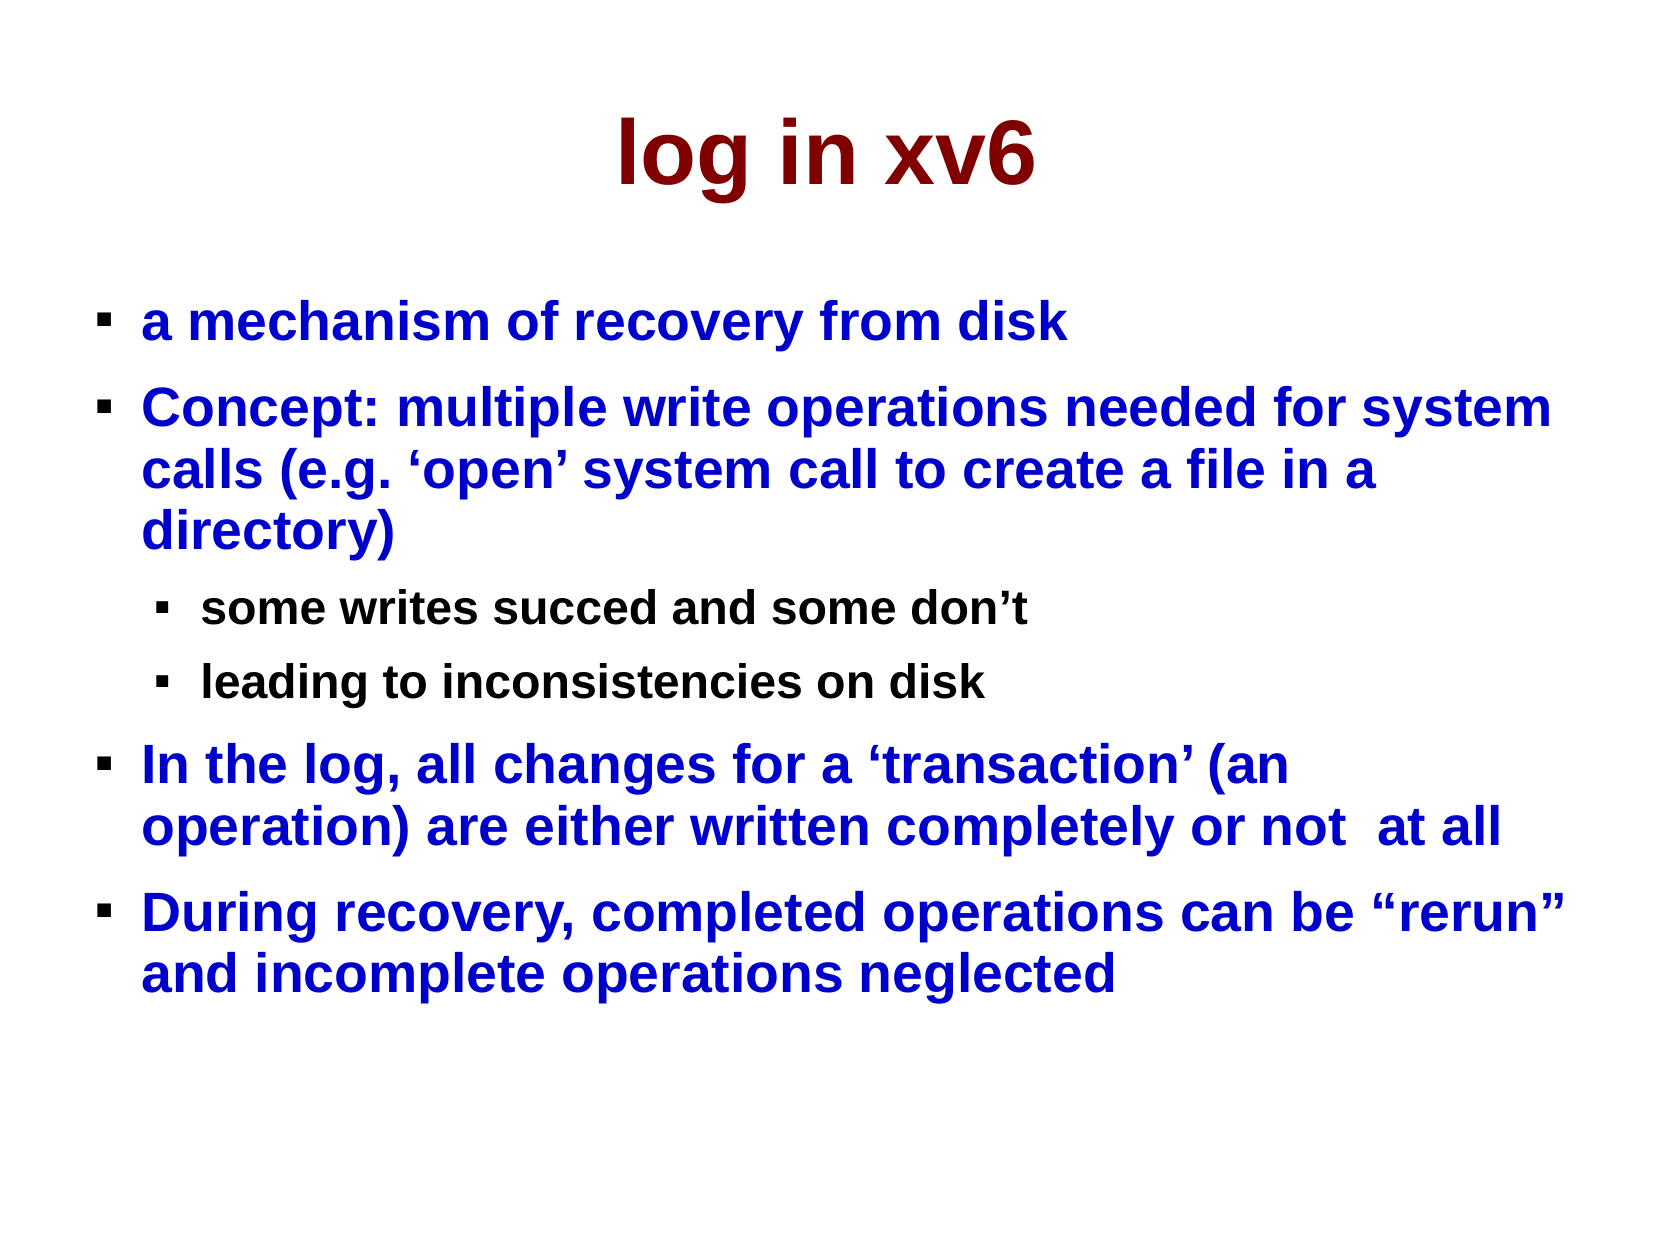

# log in xv6
a mechanism of recovery from disk
Concept: multiple write operations needed for system calls (e.g. ‘open’ system call to create a file in a directory)
some writes succed and some don’t
leading to inconsistencies on disk
In the log, all changes for a ‘transaction’ (an operation) are either written completely or not at all
During recovery, completed operations can be “rerun” and incomplete operations neglected